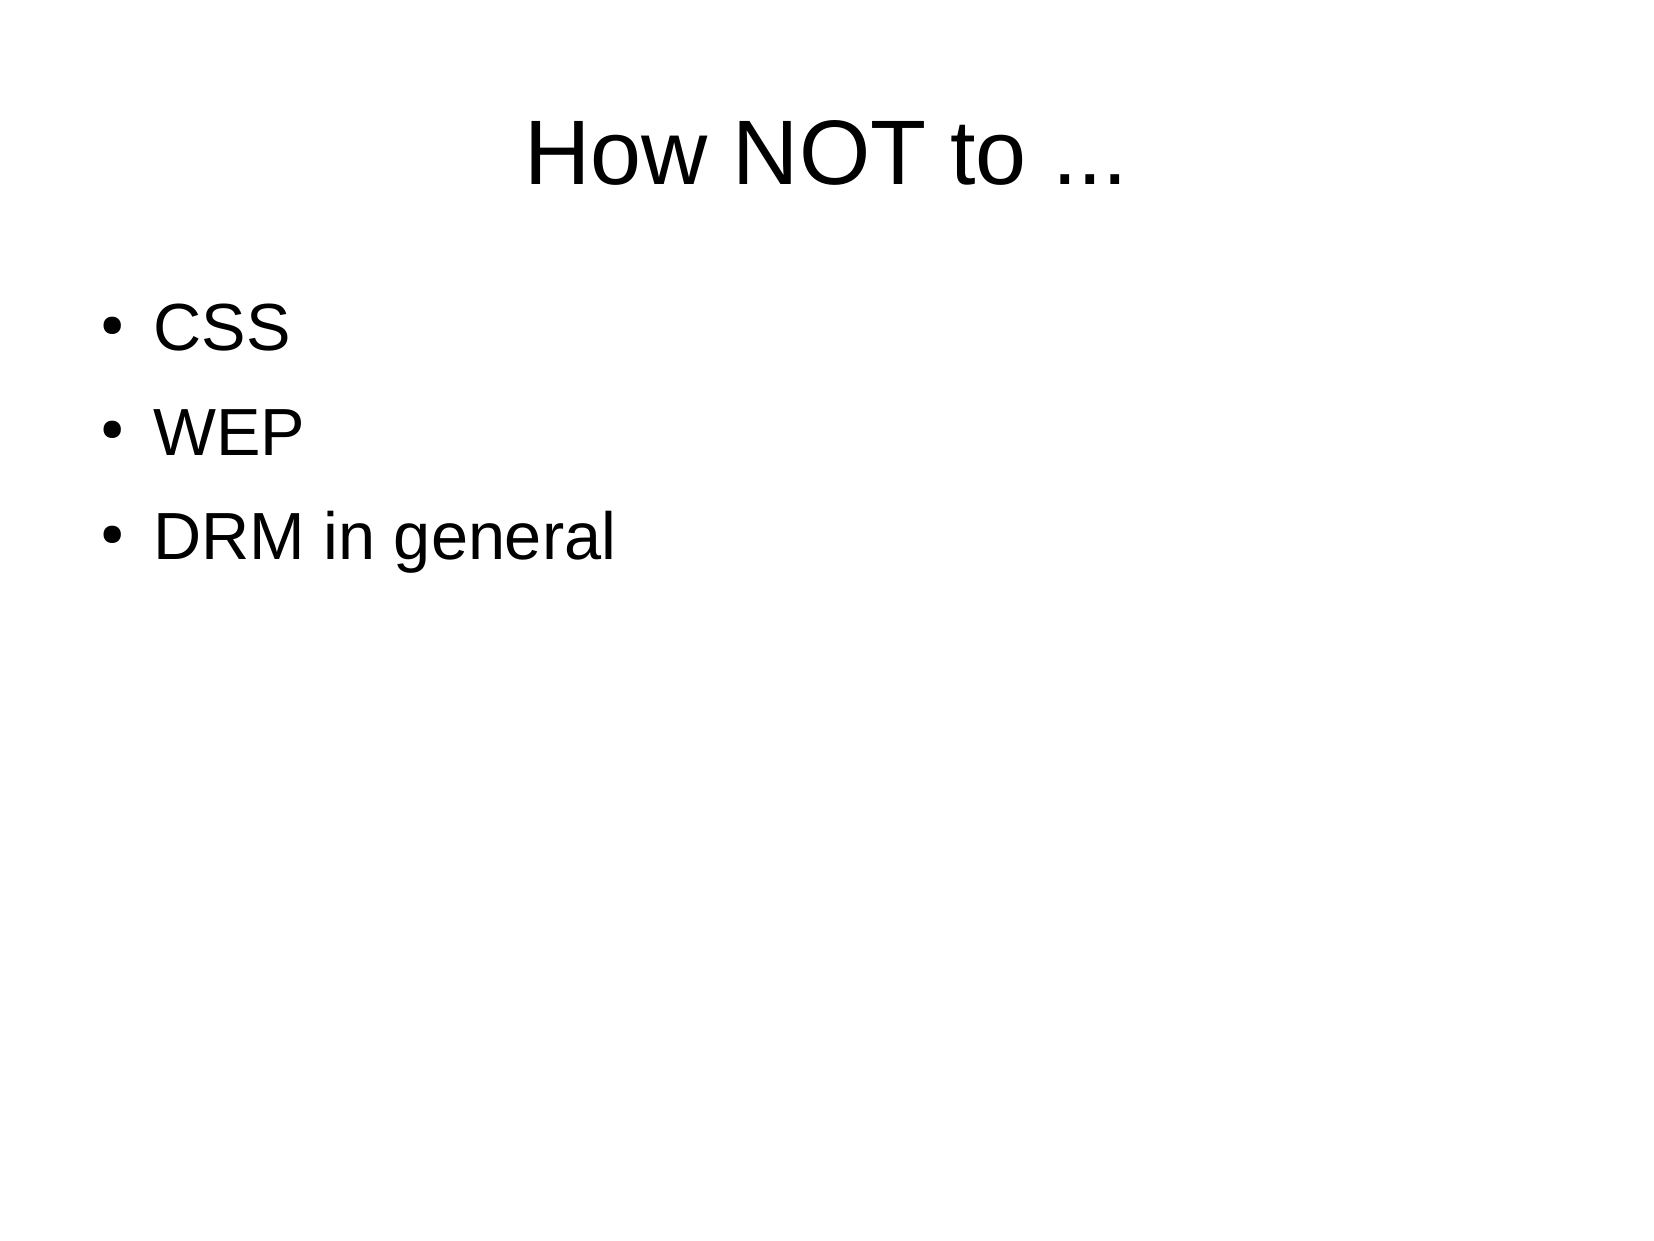

# How NOT to ...
CSS
WEP
DRM in general